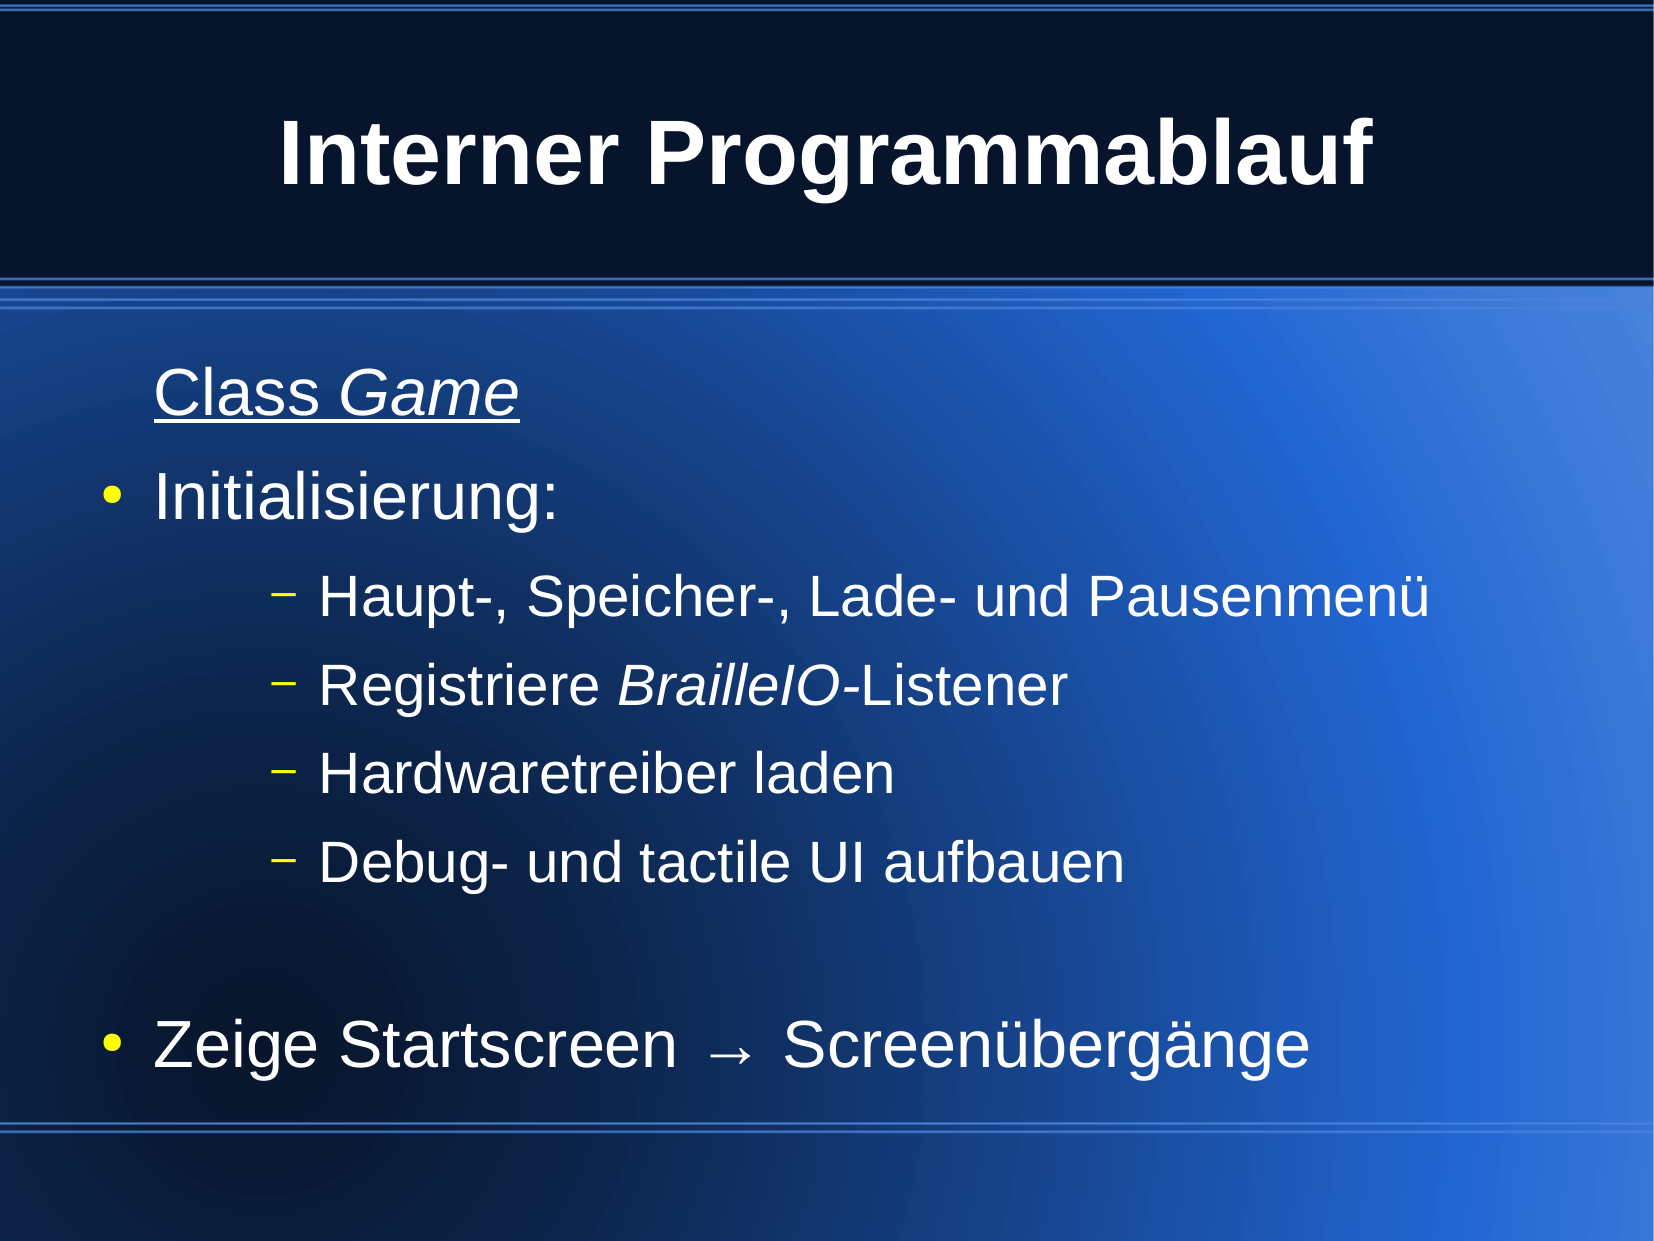

# Interner Programmablauf
Class Game
Initialisierung:
Haupt-, Speicher-, Lade- und Pausenmenü
Registriere BrailleIO-Listener
Hardwaretreiber laden
Debug- und tactile UI aufbauen
Zeige Startscreen → Screenübergänge